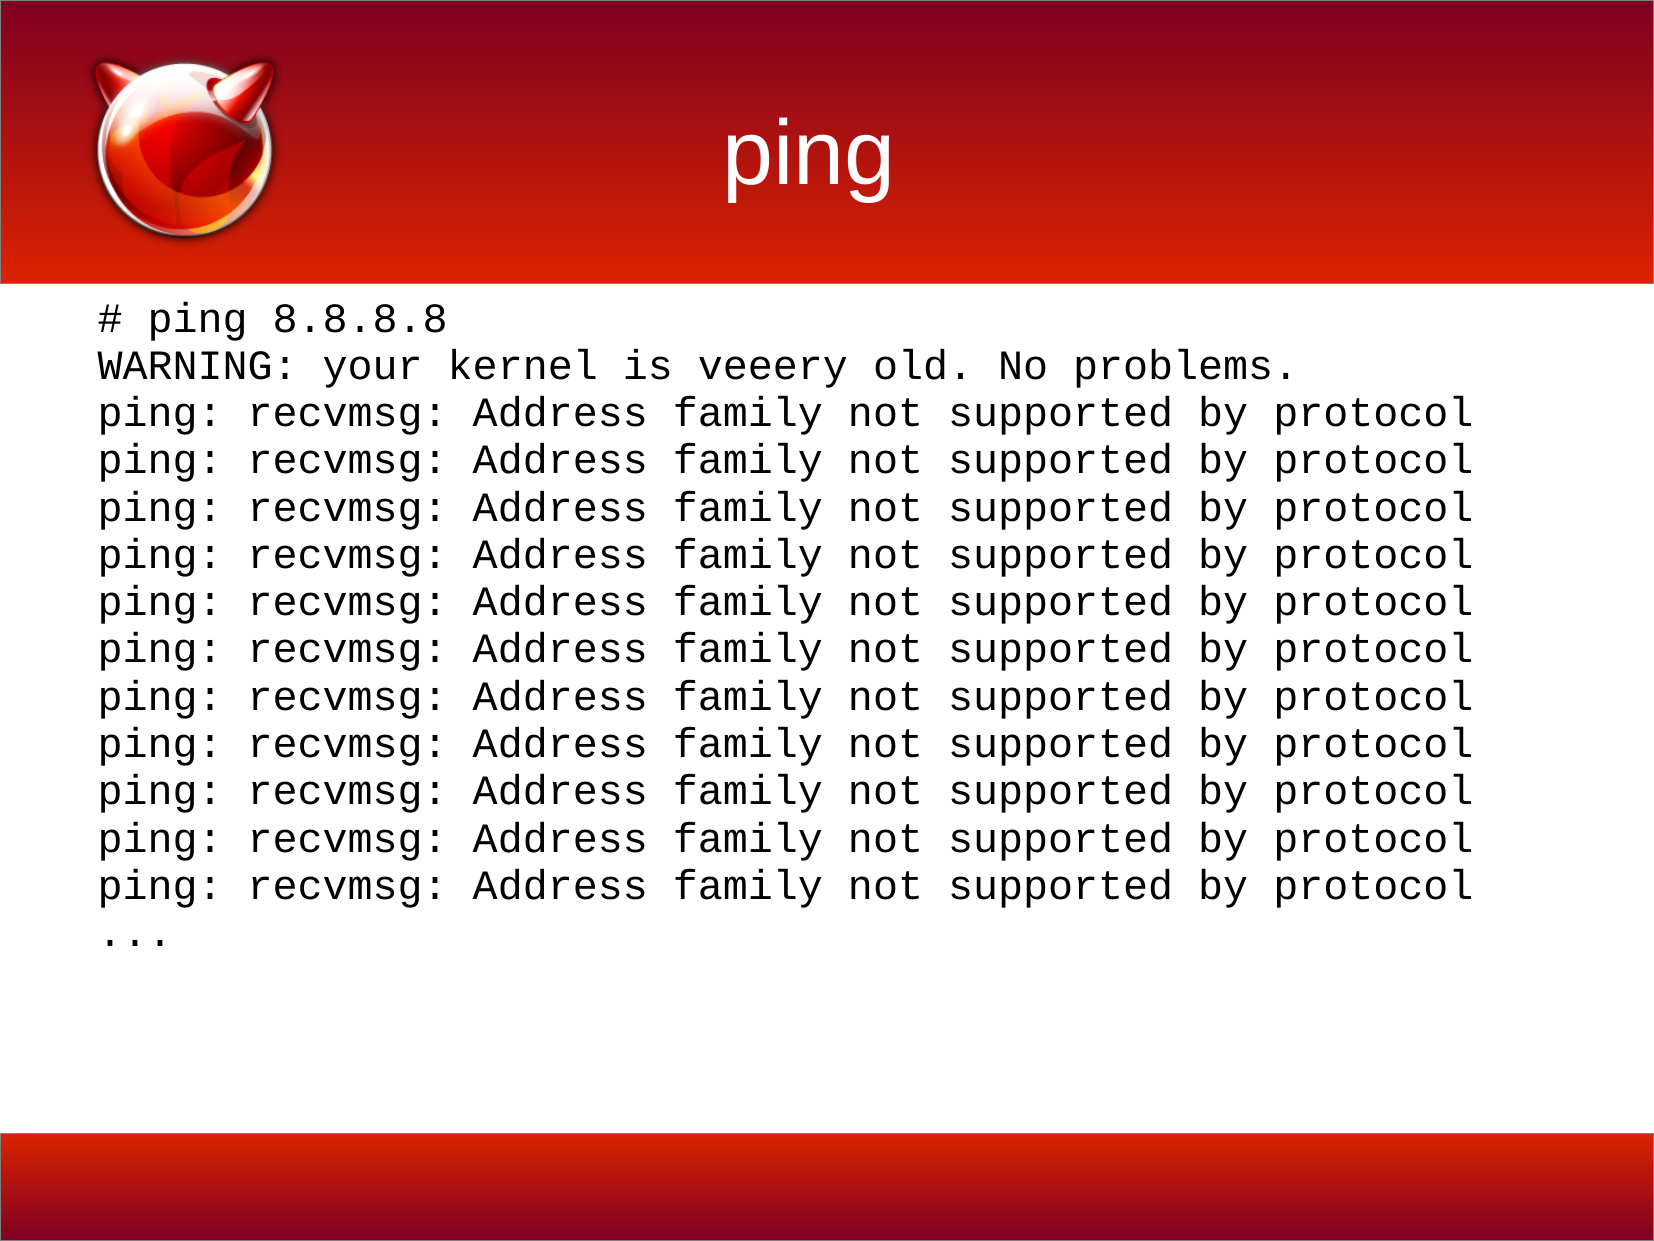

# ping
# ping 8.8.8.8
WARNING: your kernel is veeery old. No problems.
ping: recvmsg: Address family not supported by protocol
ping: recvmsg: Address family not supported by protocol
ping: recvmsg: Address family not supported by protocol
ping: recvmsg: Address family not supported by protocol
ping: recvmsg: Address family not supported by protocol
ping: recvmsg: Address family not supported by protocol
ping: recvmsg: Address family not supported by protocol
ping: recvmsg: Address family not supported by protocol
ping: recvmsg: Address family not supported by protocol
ping: recvmsg: Address family not supported by protocol
ping: recvmsg: Address family not supported by protocol
...